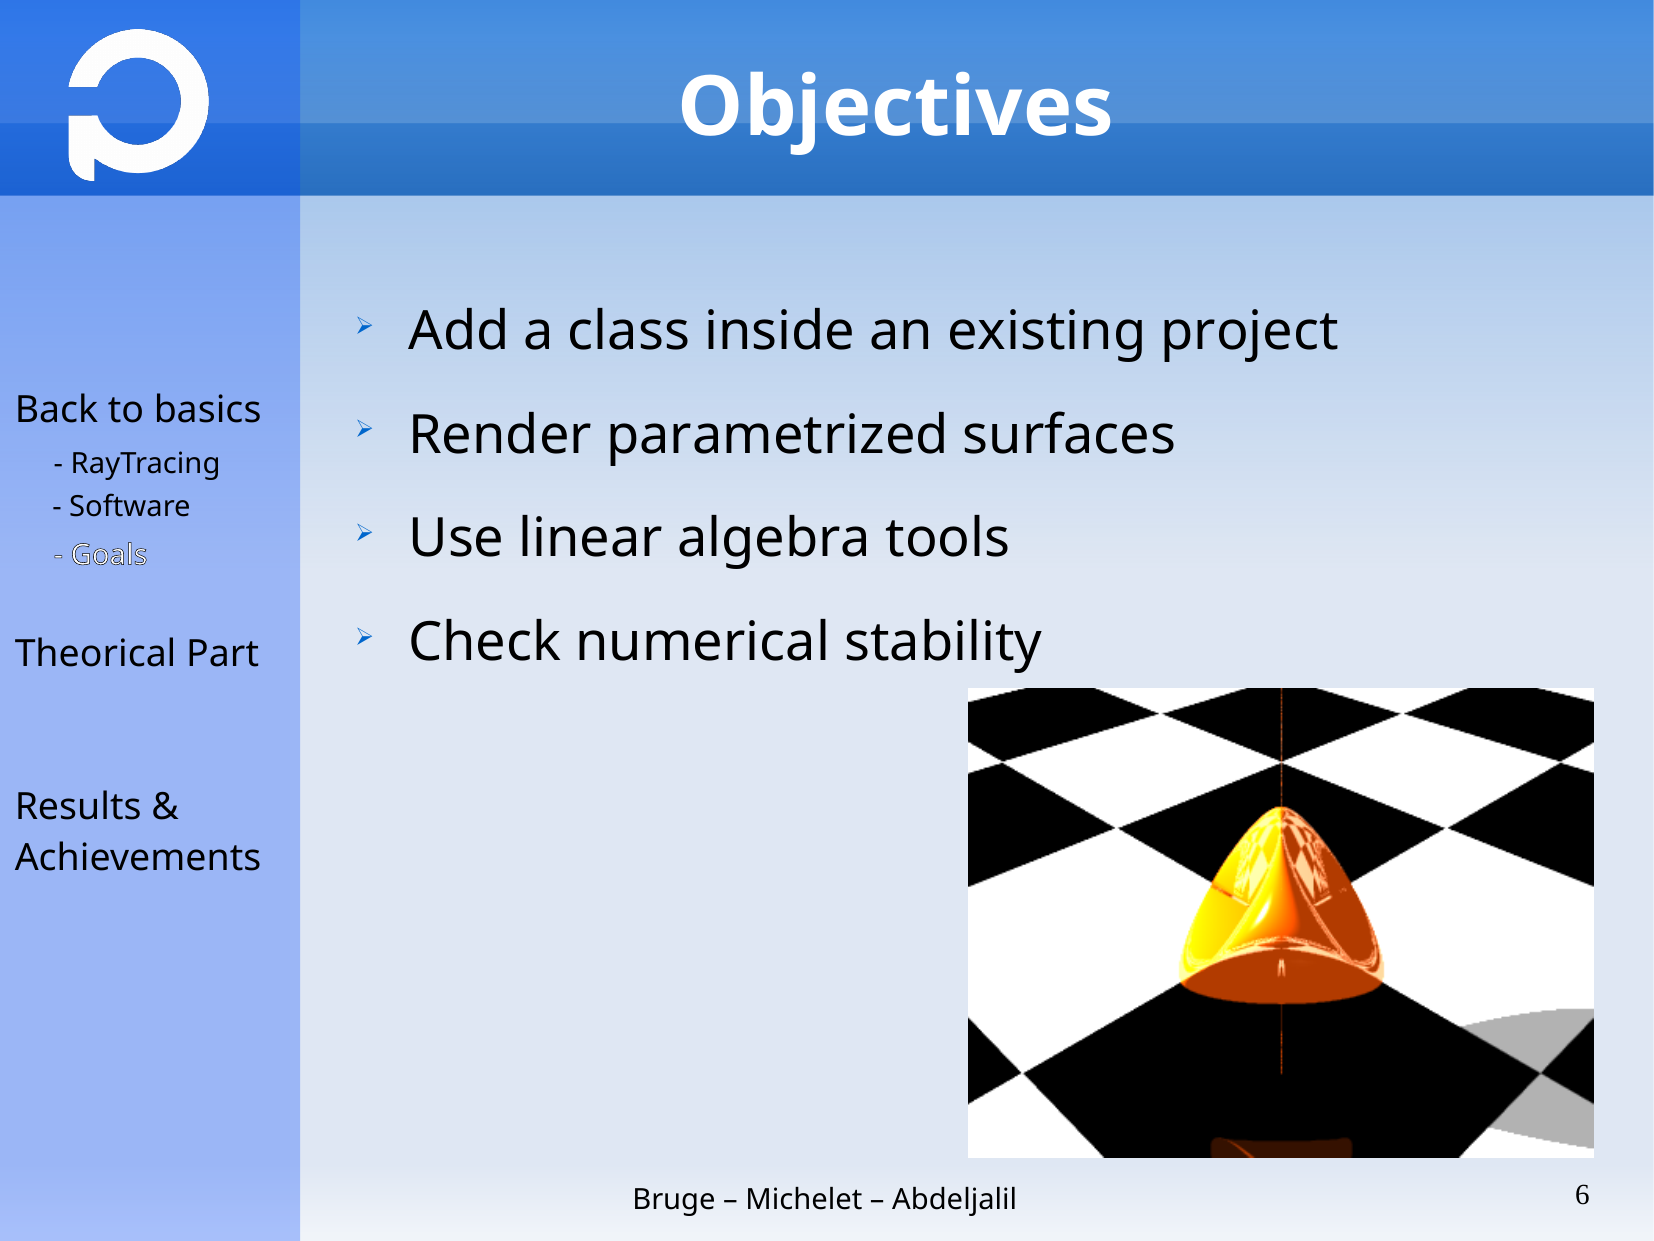

Back to basics
 - RayTracing
 - Software
 - Goals
Theorical Part
Results & Achievements
# Objectives
Add a class inside an existing project
Render parametrized surfaces
Use linear algebra tools
Check numerical stability
Bruge – Michelet – Abdeljalil